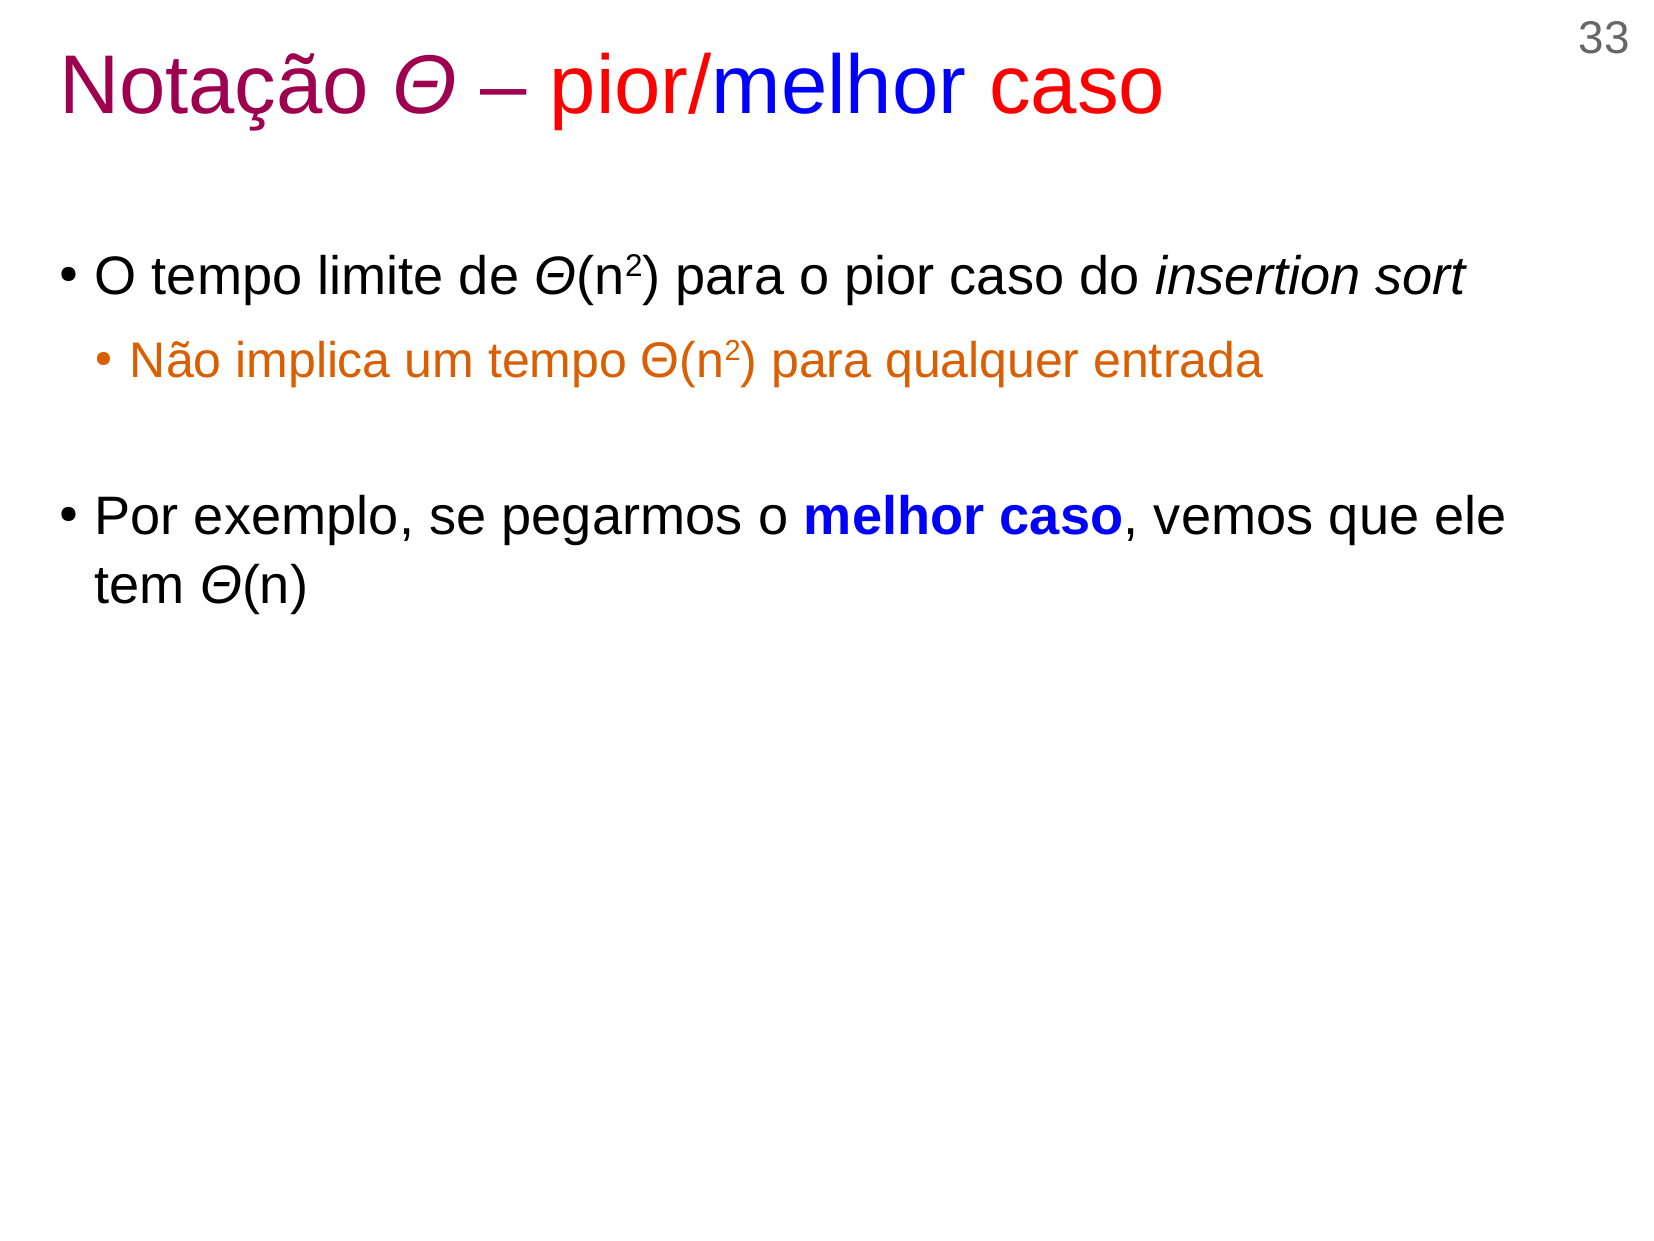

33
# Notação Θ – pior/melhor caso
O tempo limite de Θ(n2) para o pior caso do insertion sort
Não implica um tempo Θ(n2) para qualquer entrada
Por exemplo, se pegarmos o melhor caso, vemos que ele tem Θ(n)